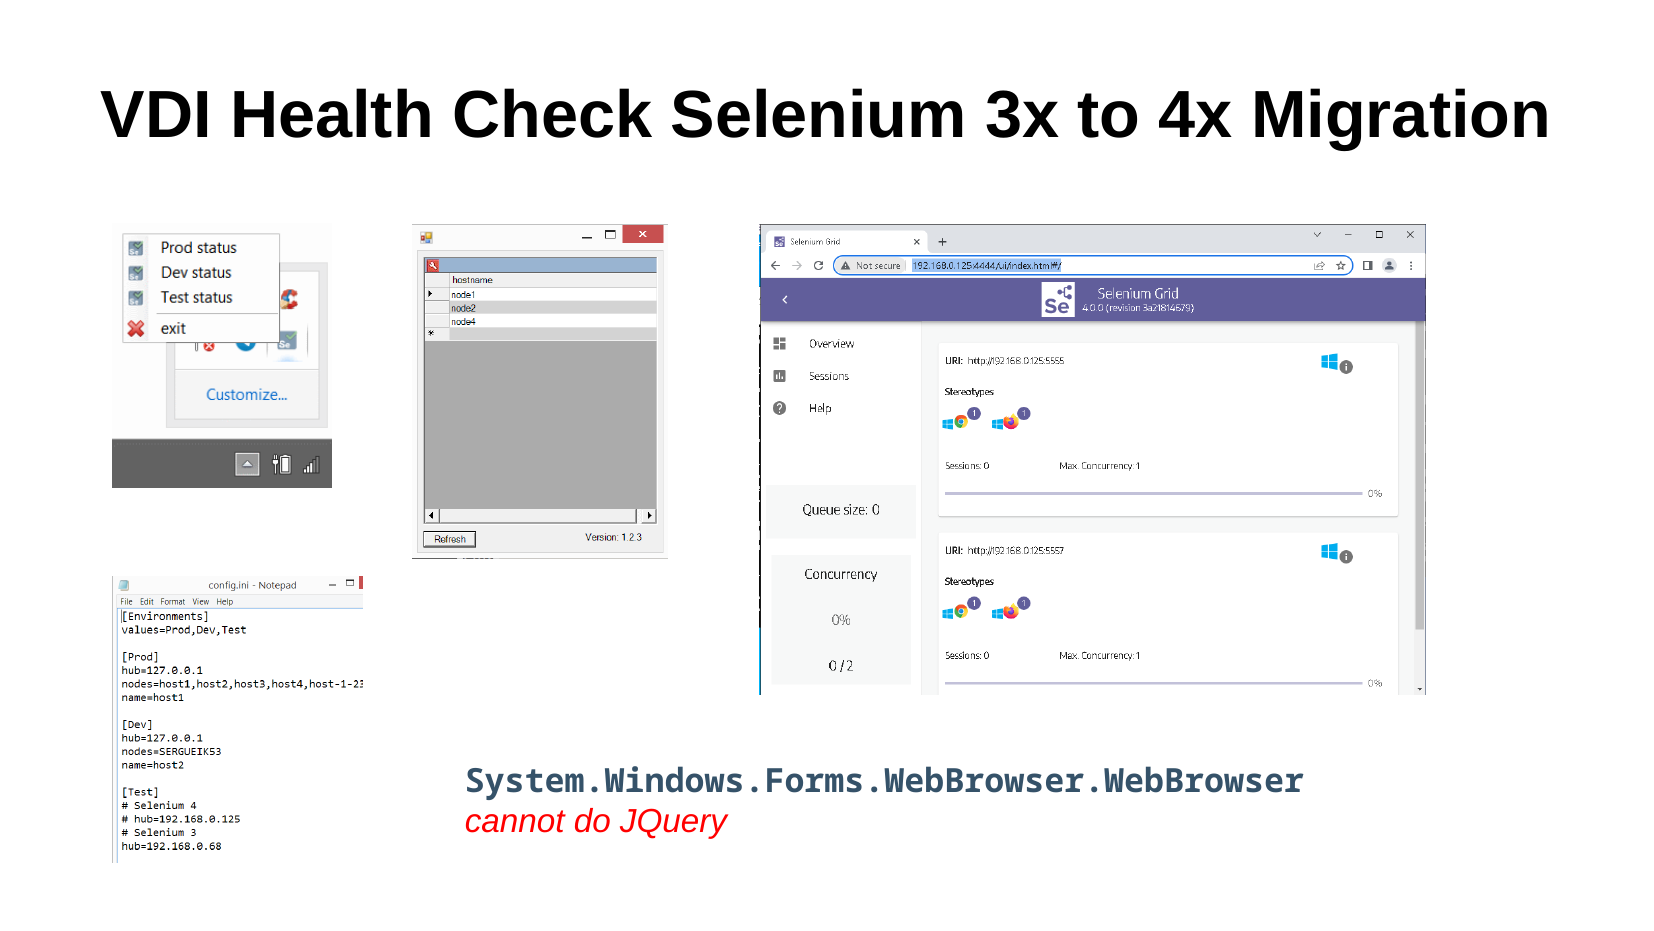

# VDI Health Check Selenium 3x to 4x Migration
System.Windows.Forms.WebBrowser.WebBrowser
cannot do JQuery